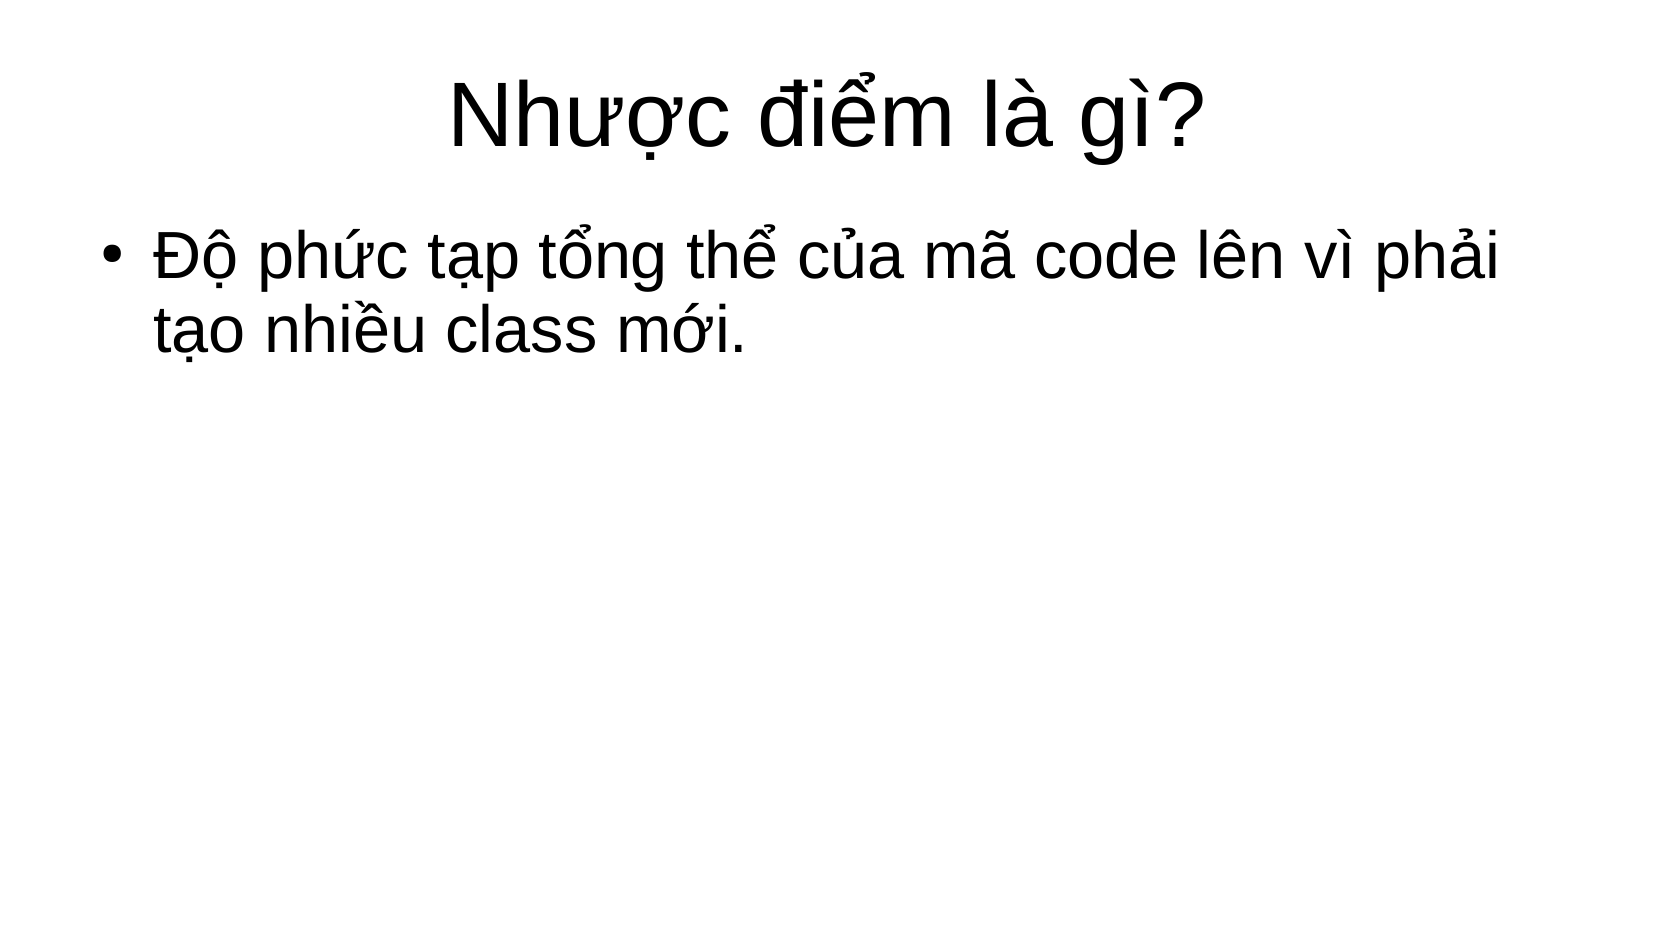

# Nhược điểm là gì?
Độ phức tạp tổng thể của mã code lên vì phải tạo nhiều class mới.